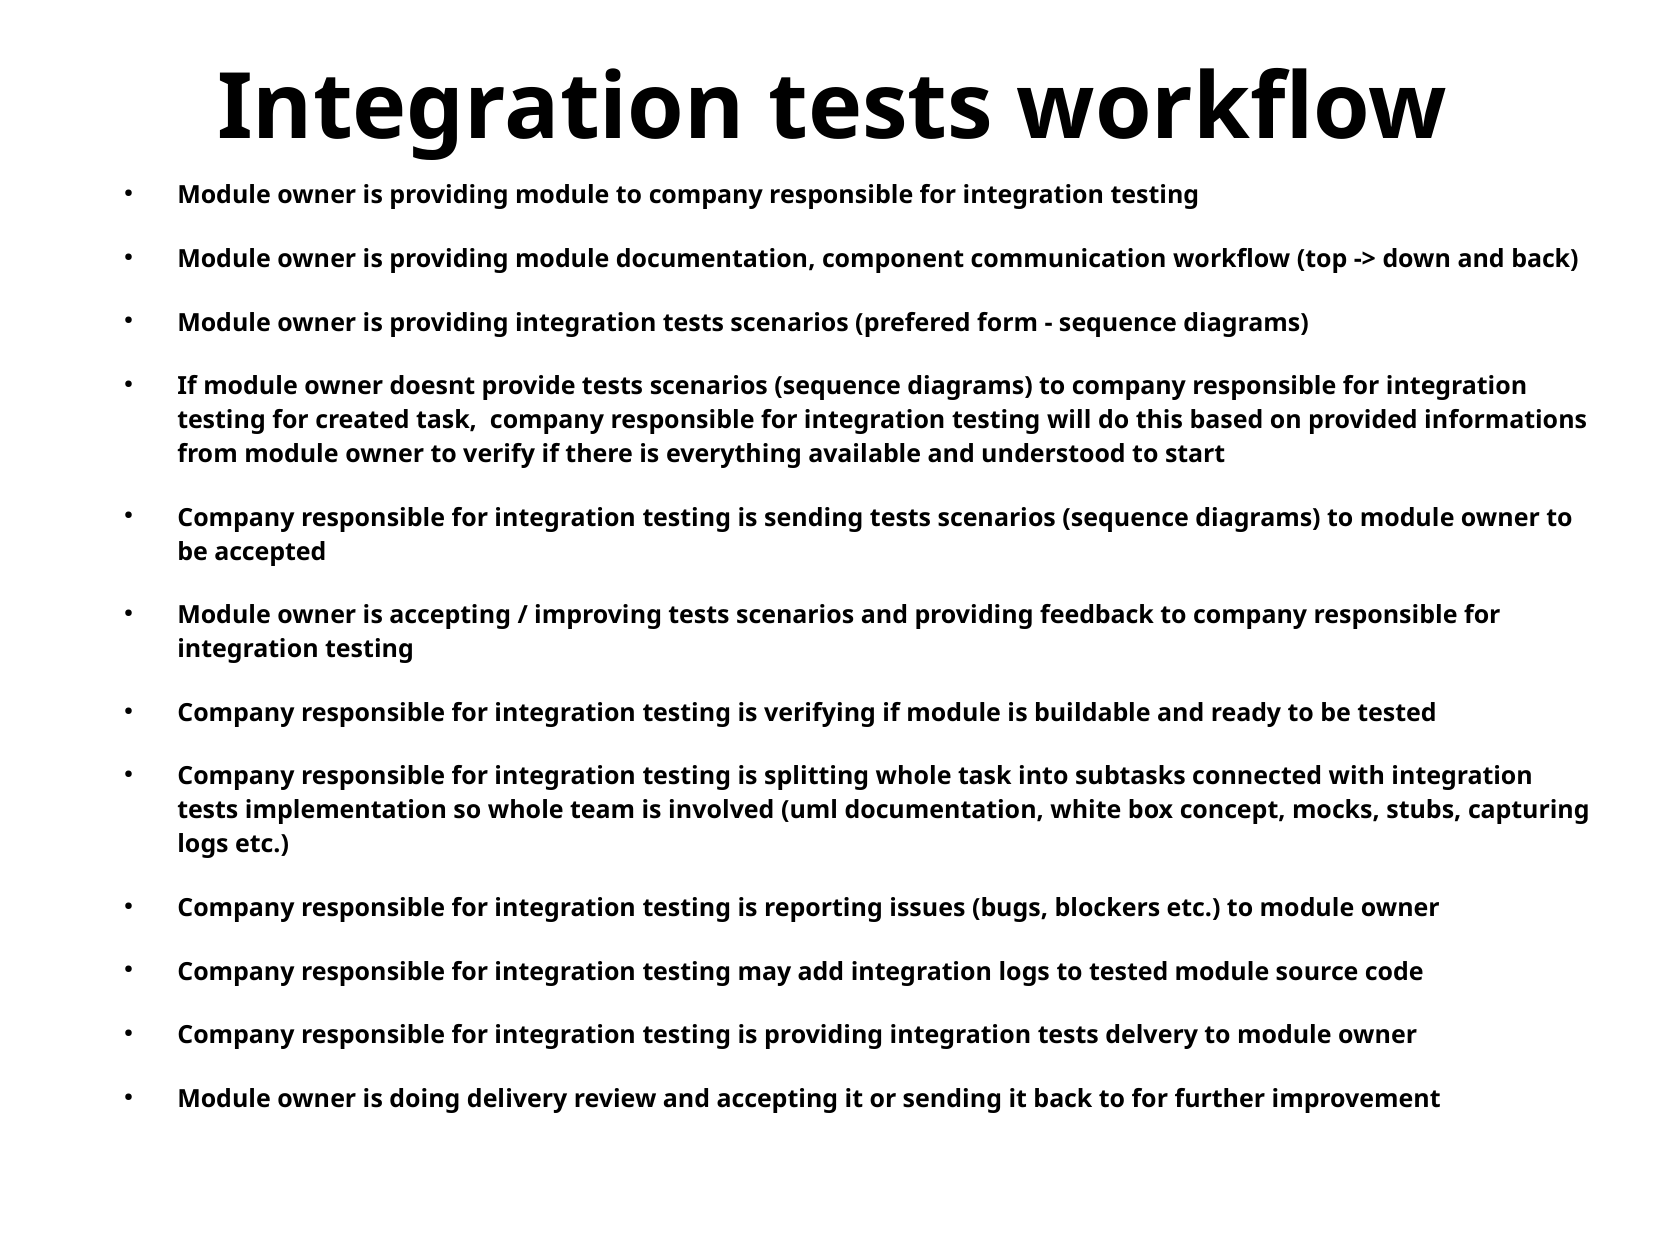

# Integration tests workflow
Module owner is providing module to company responsible for integration testing
Module owner is providing module documentation, component communication workflow (top -> down and back)
Module owner is providing integration tests scenarios (prefered form - sequence diagrams)
If module owner doesnt provide tests scenarios (sequence diagrams) to company responsible for integration testing for created task, company responsible for integration testing will do this based on provided informations from module owner to verify if there is everything available and understood to start
Company responsible for integration testing is sending tests scenarios (sequence diagrams) to module owner to be accepted
Module owner is accepting / improving tests scenarios and providing feedback to company responsible for integration testing
Company responsible for integration testing is verifying if module is buildable and ready to be tested
Company responsible for integration testing is splitting whole task into subtasks connected with integration tests implementation so whole team is involved (uml documentation, white box concept, mocks, stubs, capturing logs etc.)
Company responsible for integration testing is reporting issues (bugs, blockers etc.) to module owner
Company responsible for integration testing may add integration logs to tested module source code
Company responsible for integration testing is providing integration tests delvery to module owner
Module owner is doing delivery review and accepting it or sending it back to for further improvement